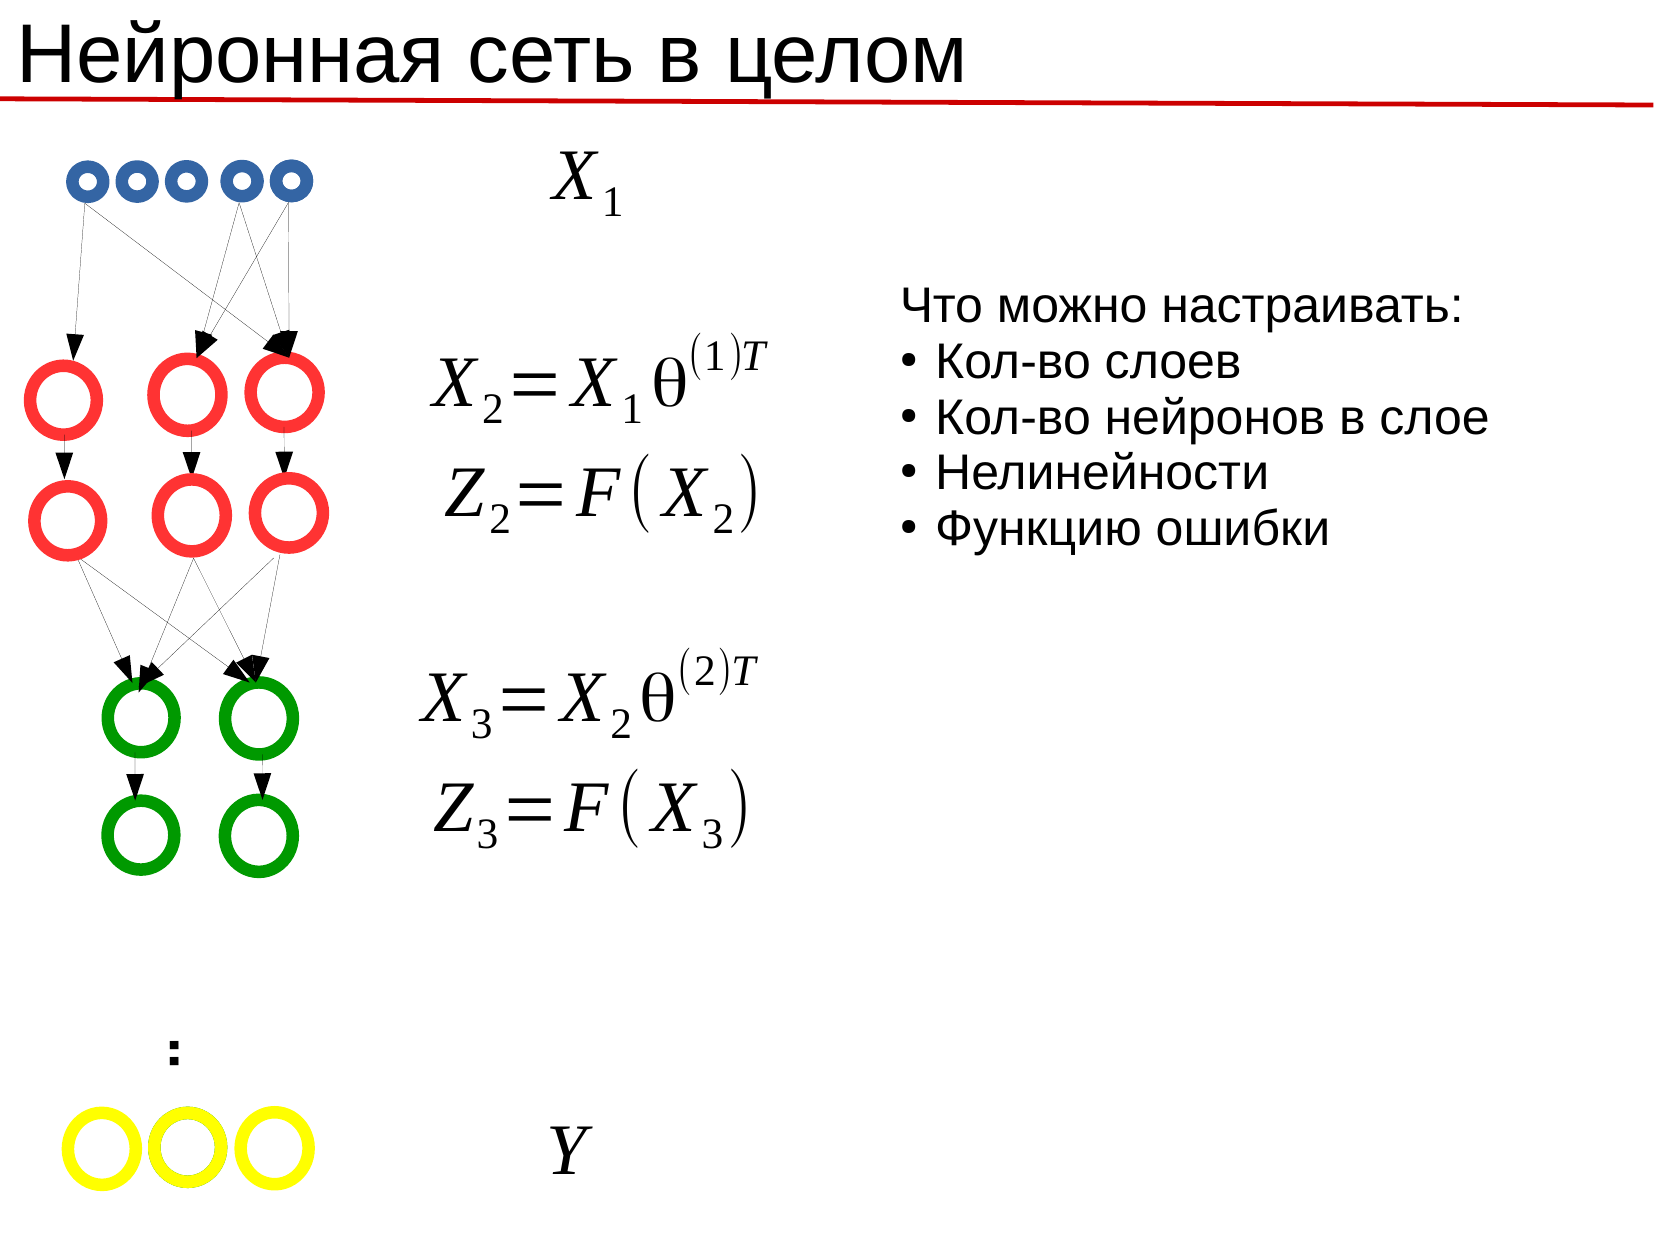

Нейронная сеть в целом
Что можно настраивать:
Кол-во слоев
Кол-во нейронов в слое
Нелинейности
Функцию ошибки
..